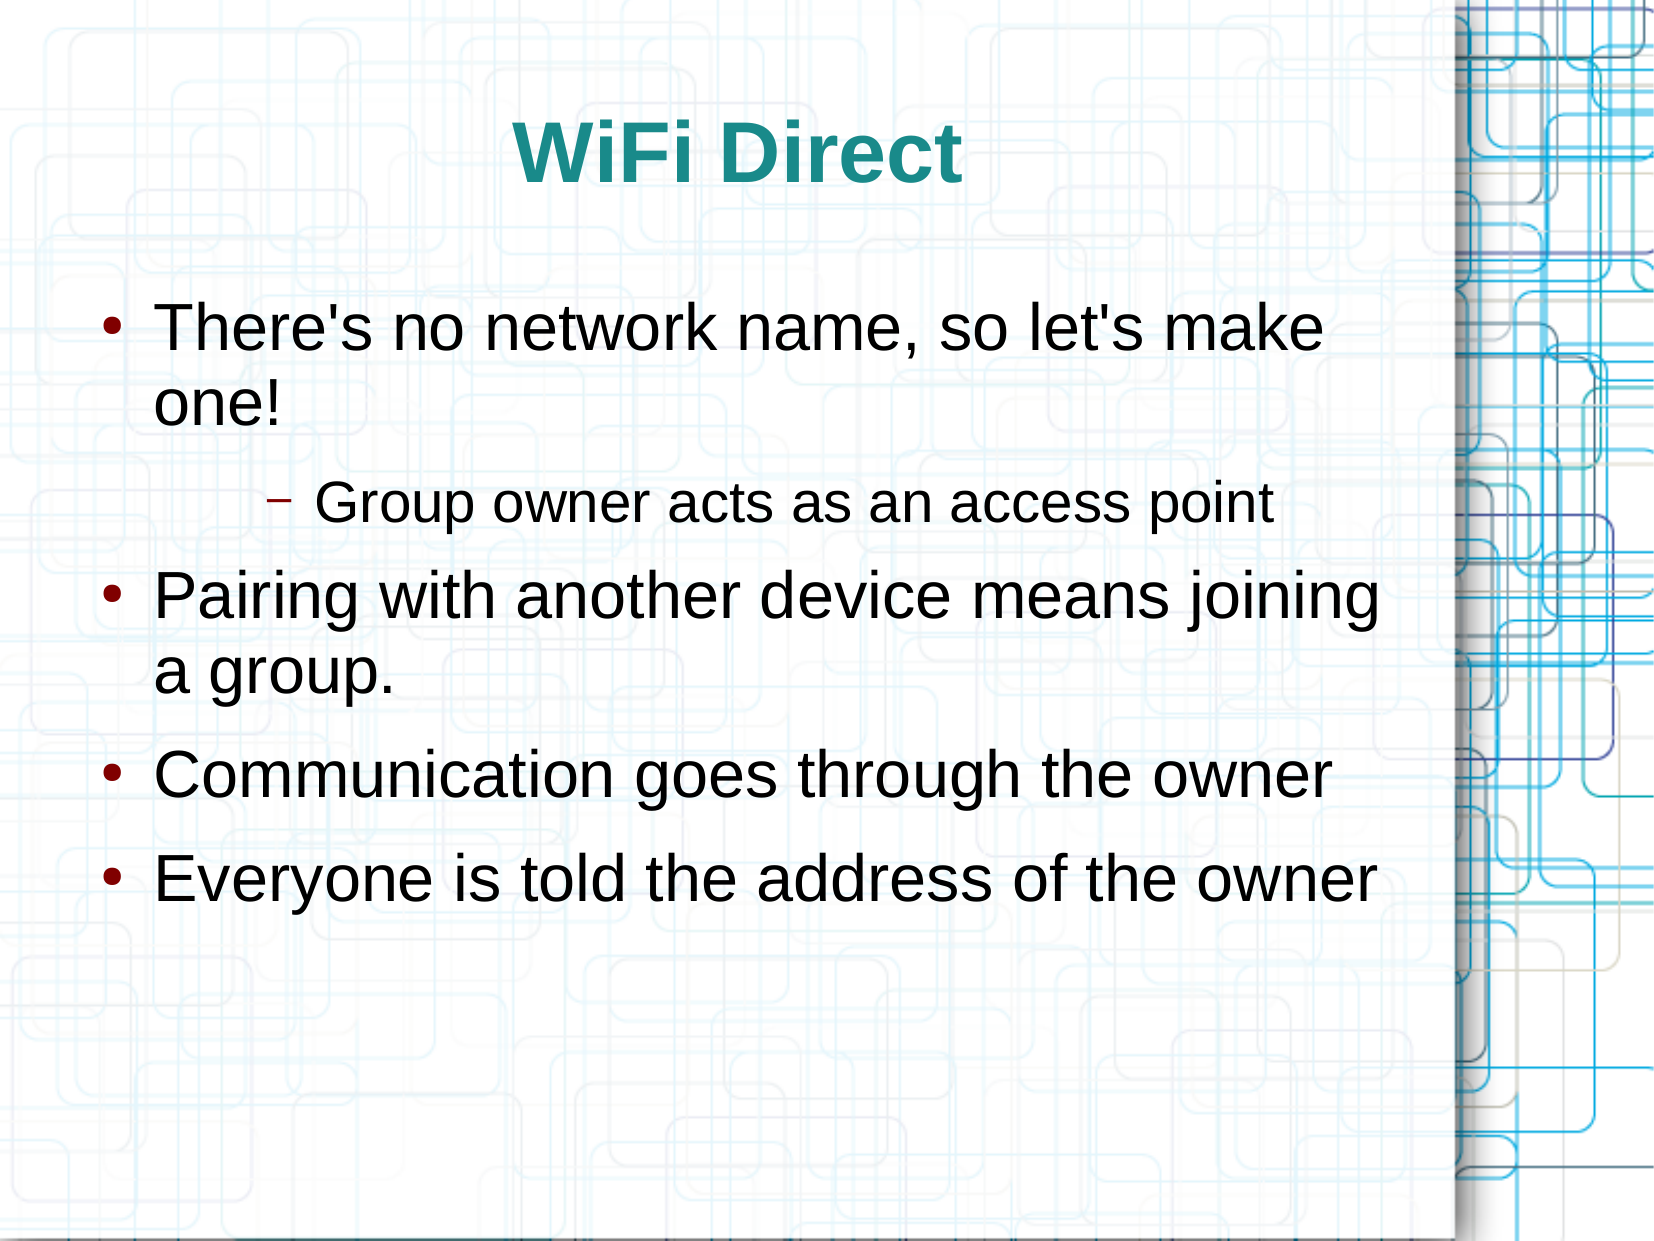

# WiFi Direct
There's no network name, so let's make one!
Group owner acts as an access point
Pairing with another device means joining a group.
Communication goes through the owner
Everyone is told the address of the owner